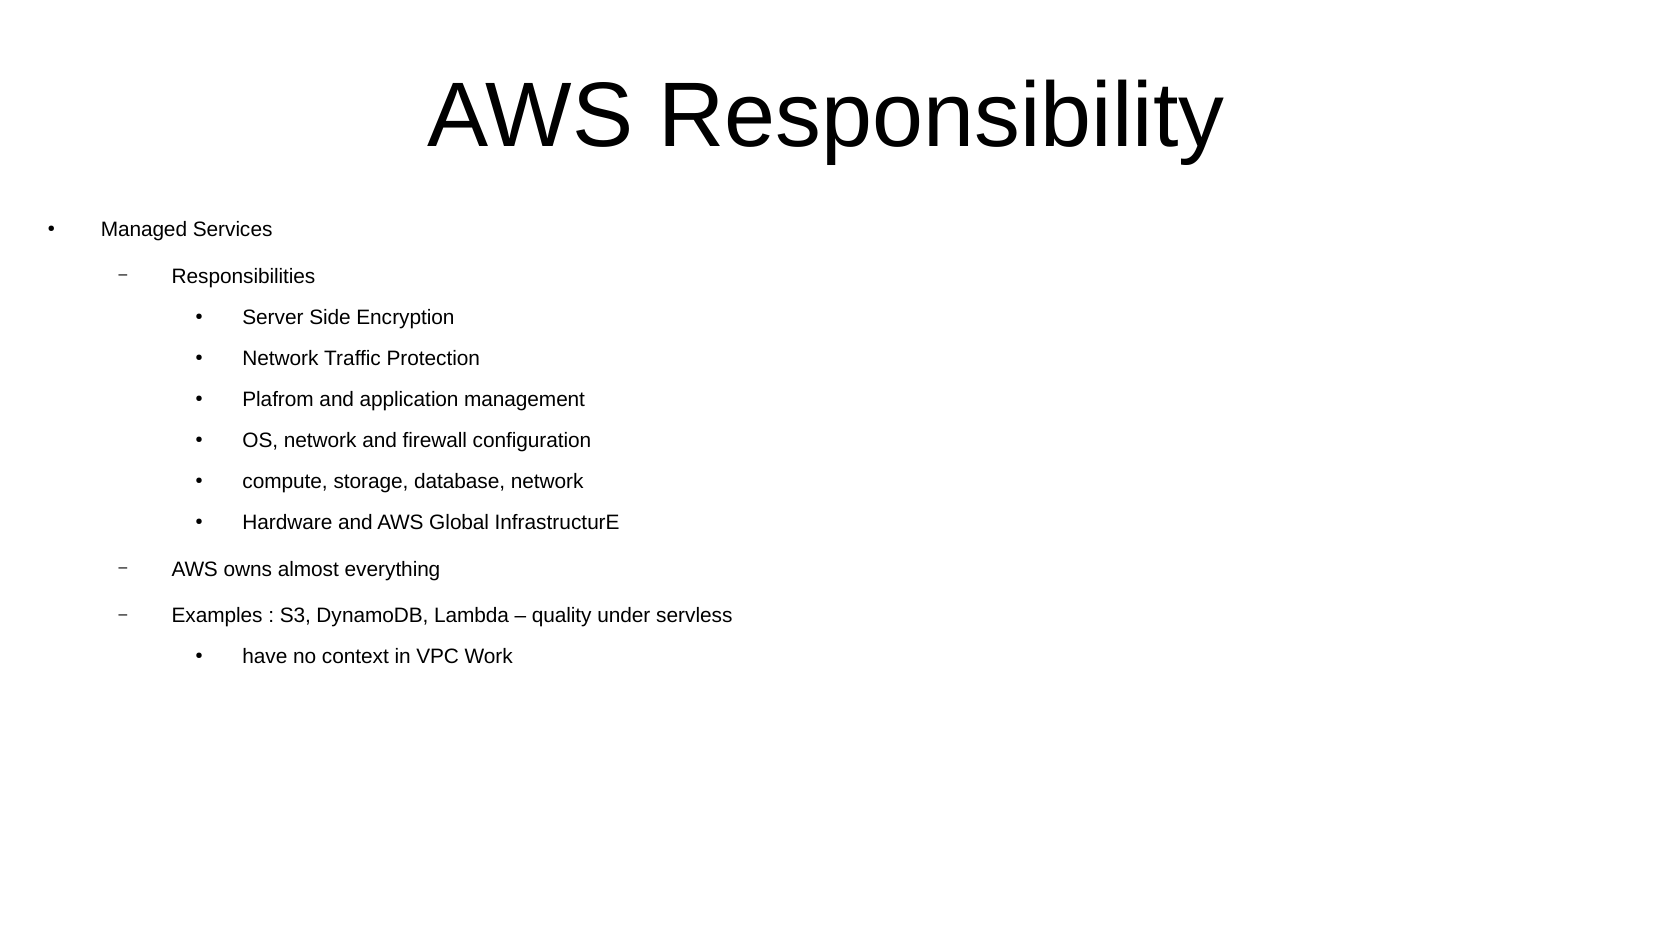

# AWS Responsibility
Managed Services
Responsibilities
Server Side Encryption
Network Traffic Protection
Plafrom and application management
OS, network and firewall configuration
compute, storage, database, network
Hardware and AWS Global InfrastructurE
AWS owns almost everything
Examples : S3, DynamoDB, Lambda – quality under servless
have no context in VPC Work